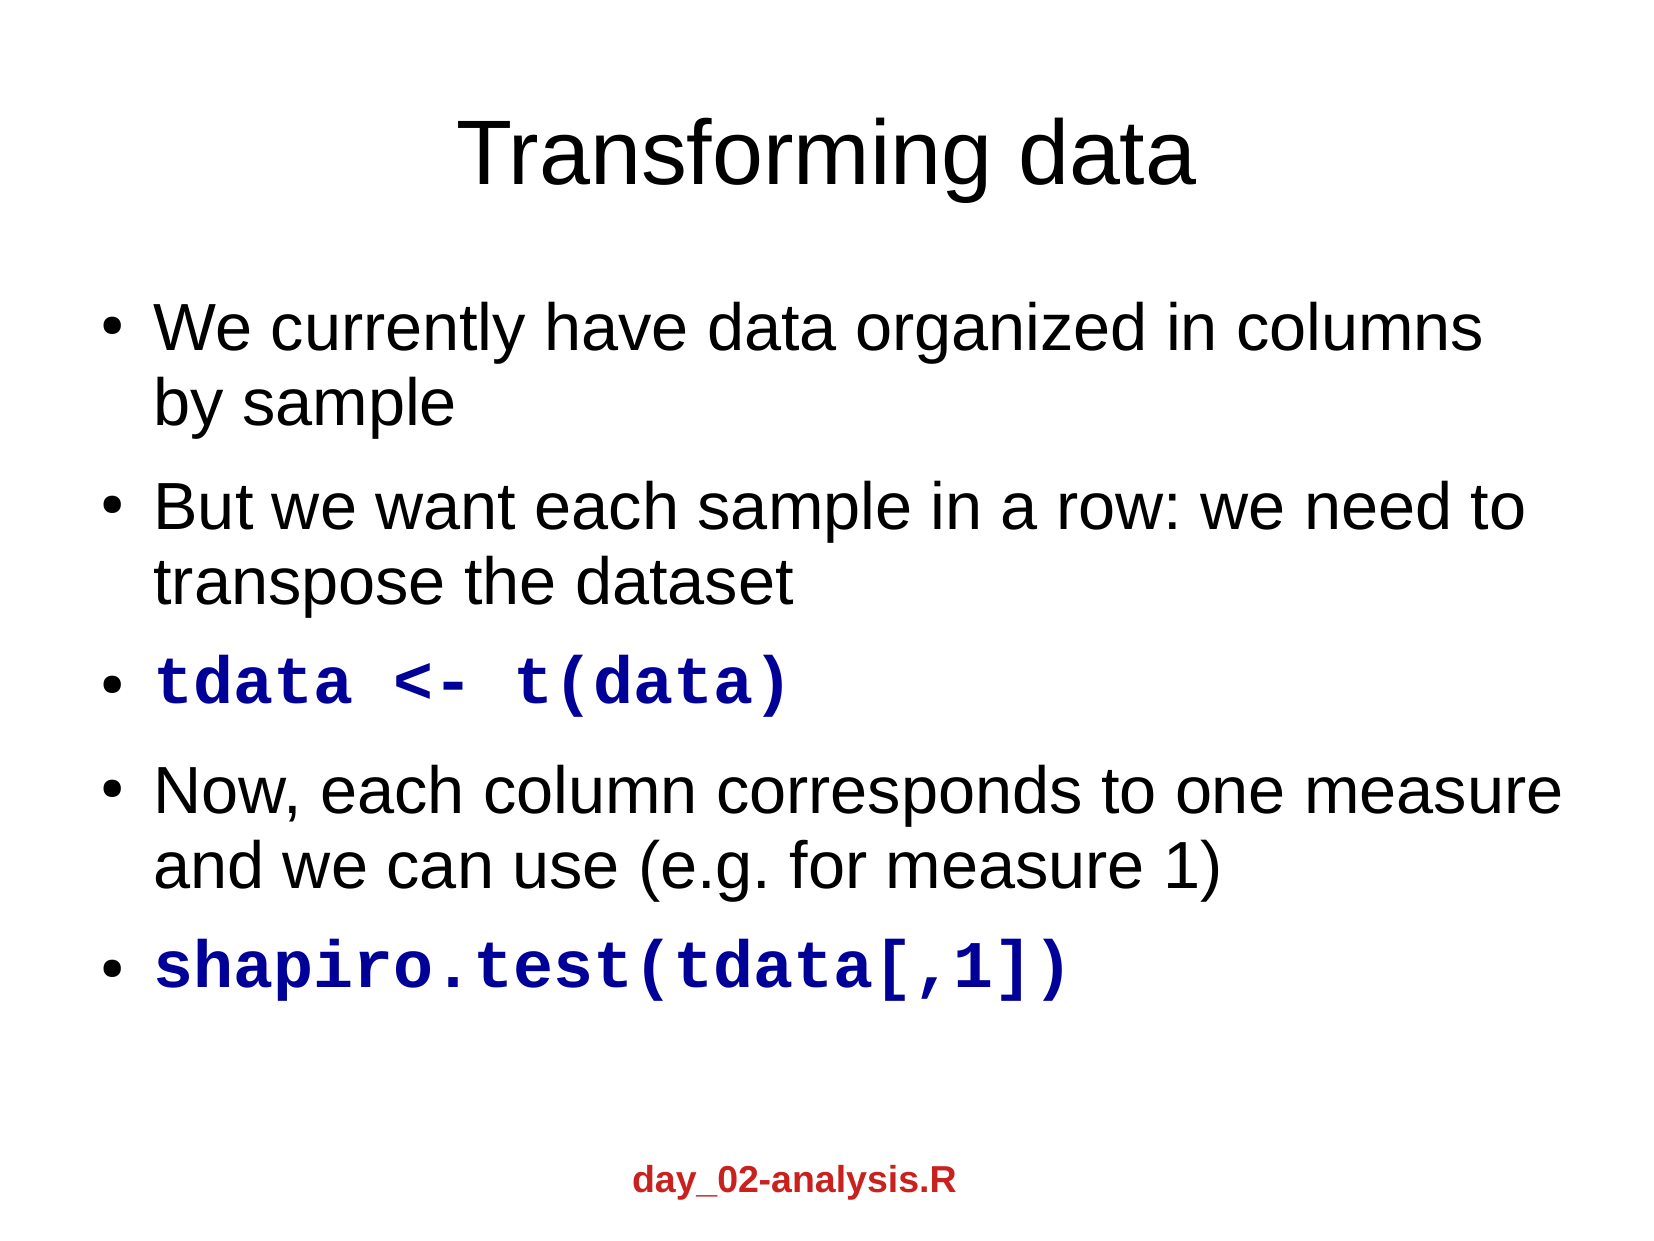

# Transforming data
We currently have data organized in columns by sample
But we want each sample in a row: we need to transpose the dataset
tdata <- t(data)
Now, each column corresponds to one measure and we can use (e.g. for measure 1)
shapiro.test(tdata[,1])
day_02-analysis.R